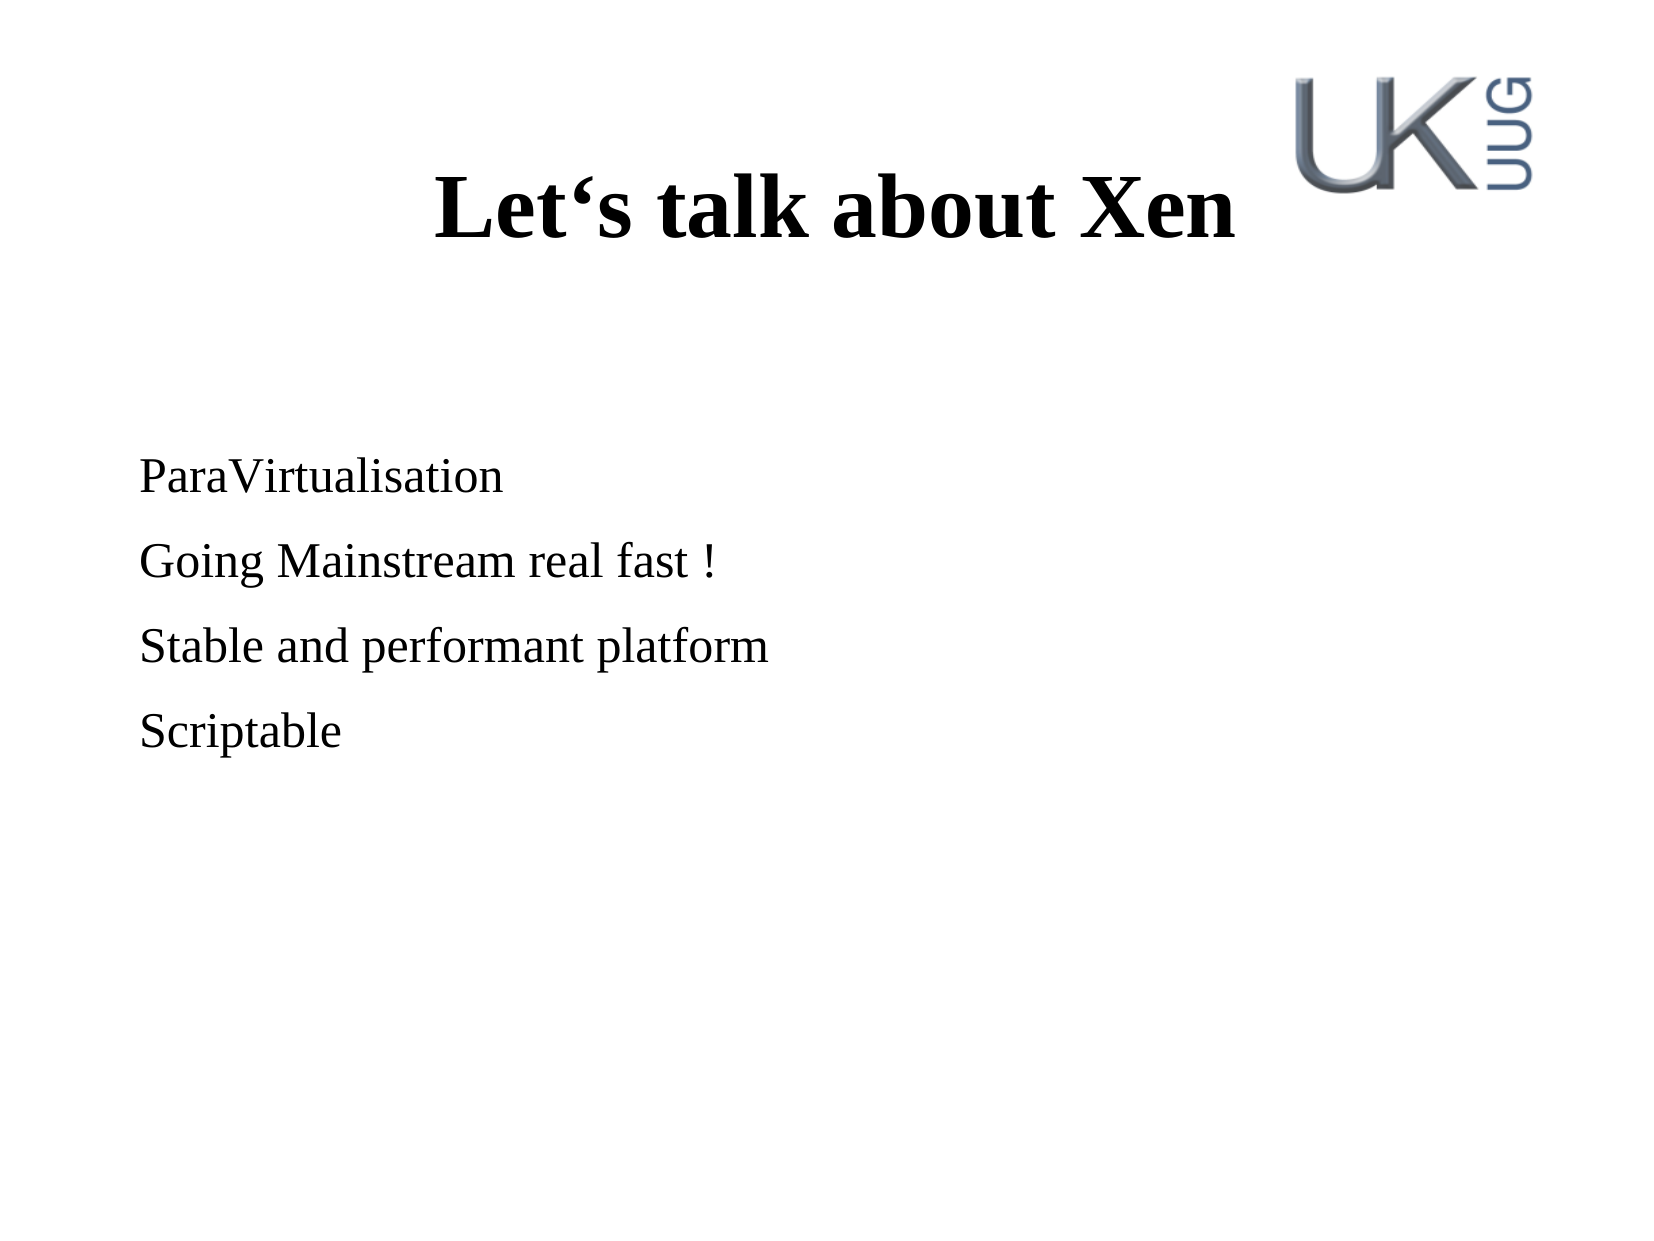

# Let‘s talk about Xen
ParaVirtualisation
Going Mainstream real fast !
Stable and performant platform
Scriptable